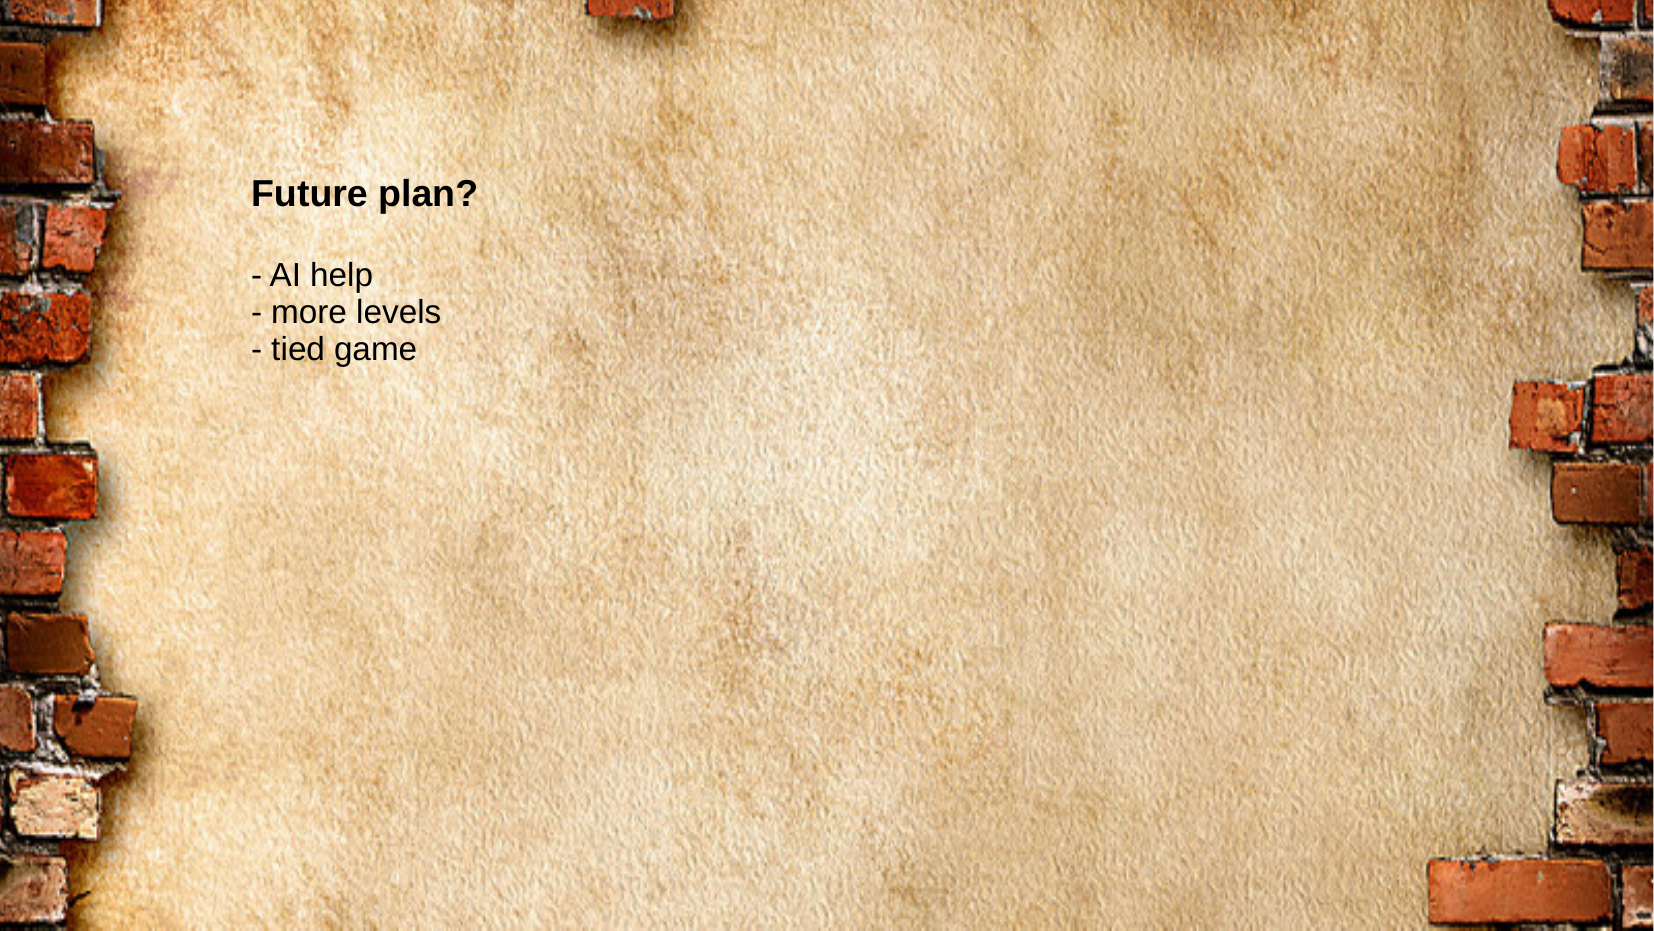

Future plan?
- AI help
- more levels
- tied game